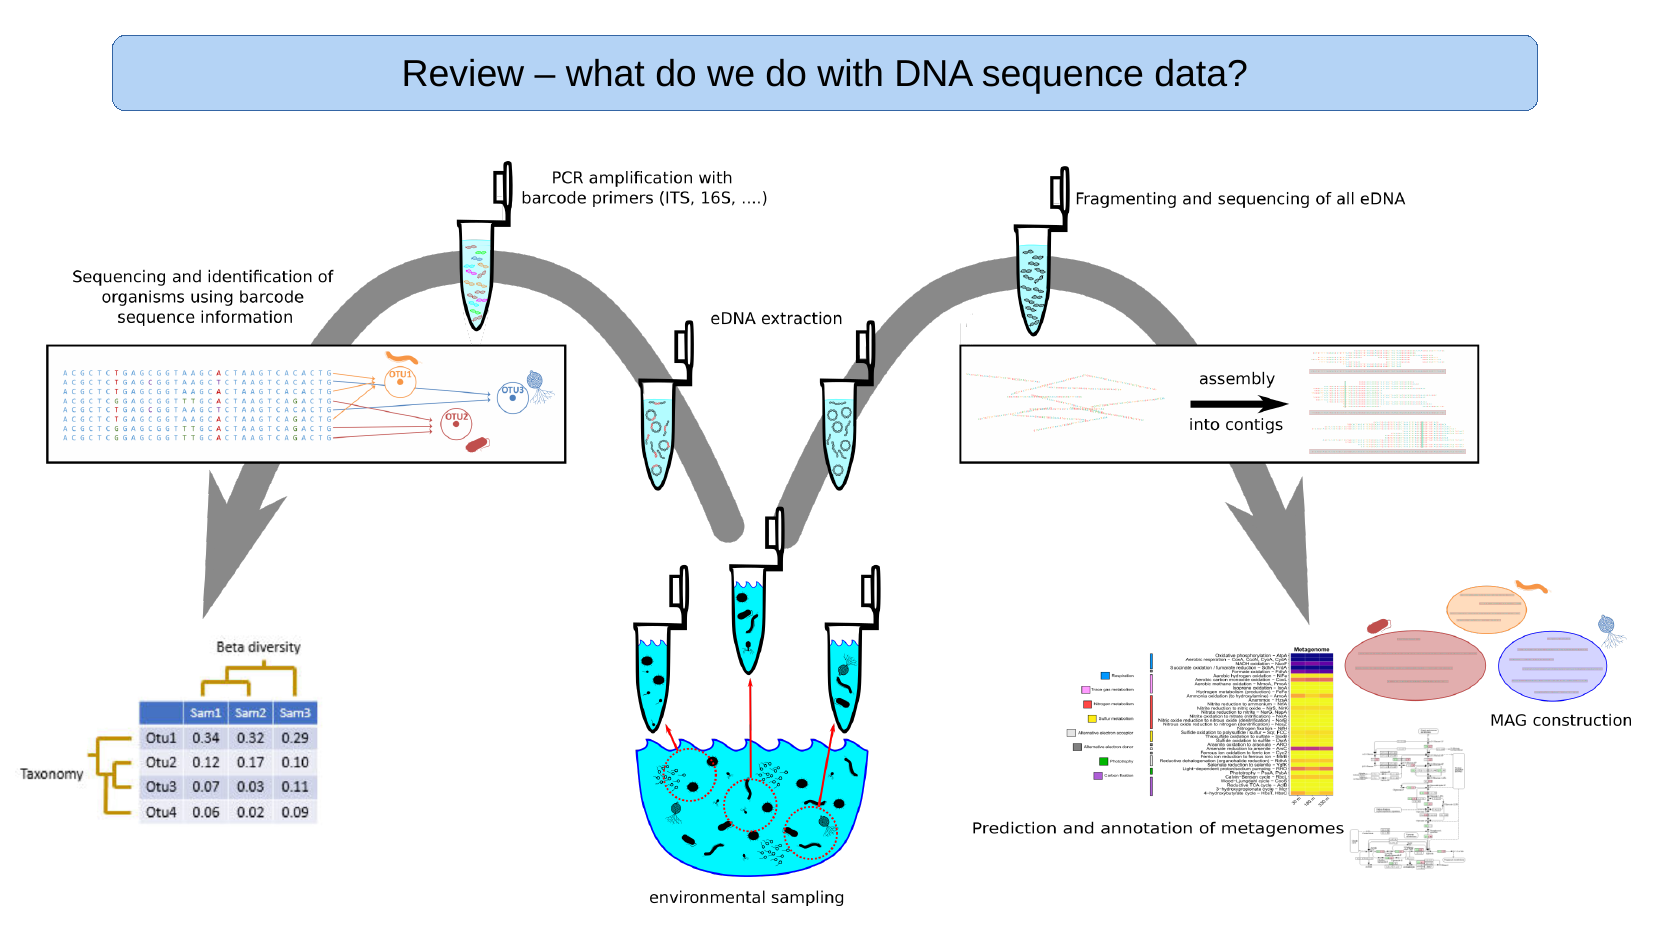

Review – what do we do with DNA sequence data?